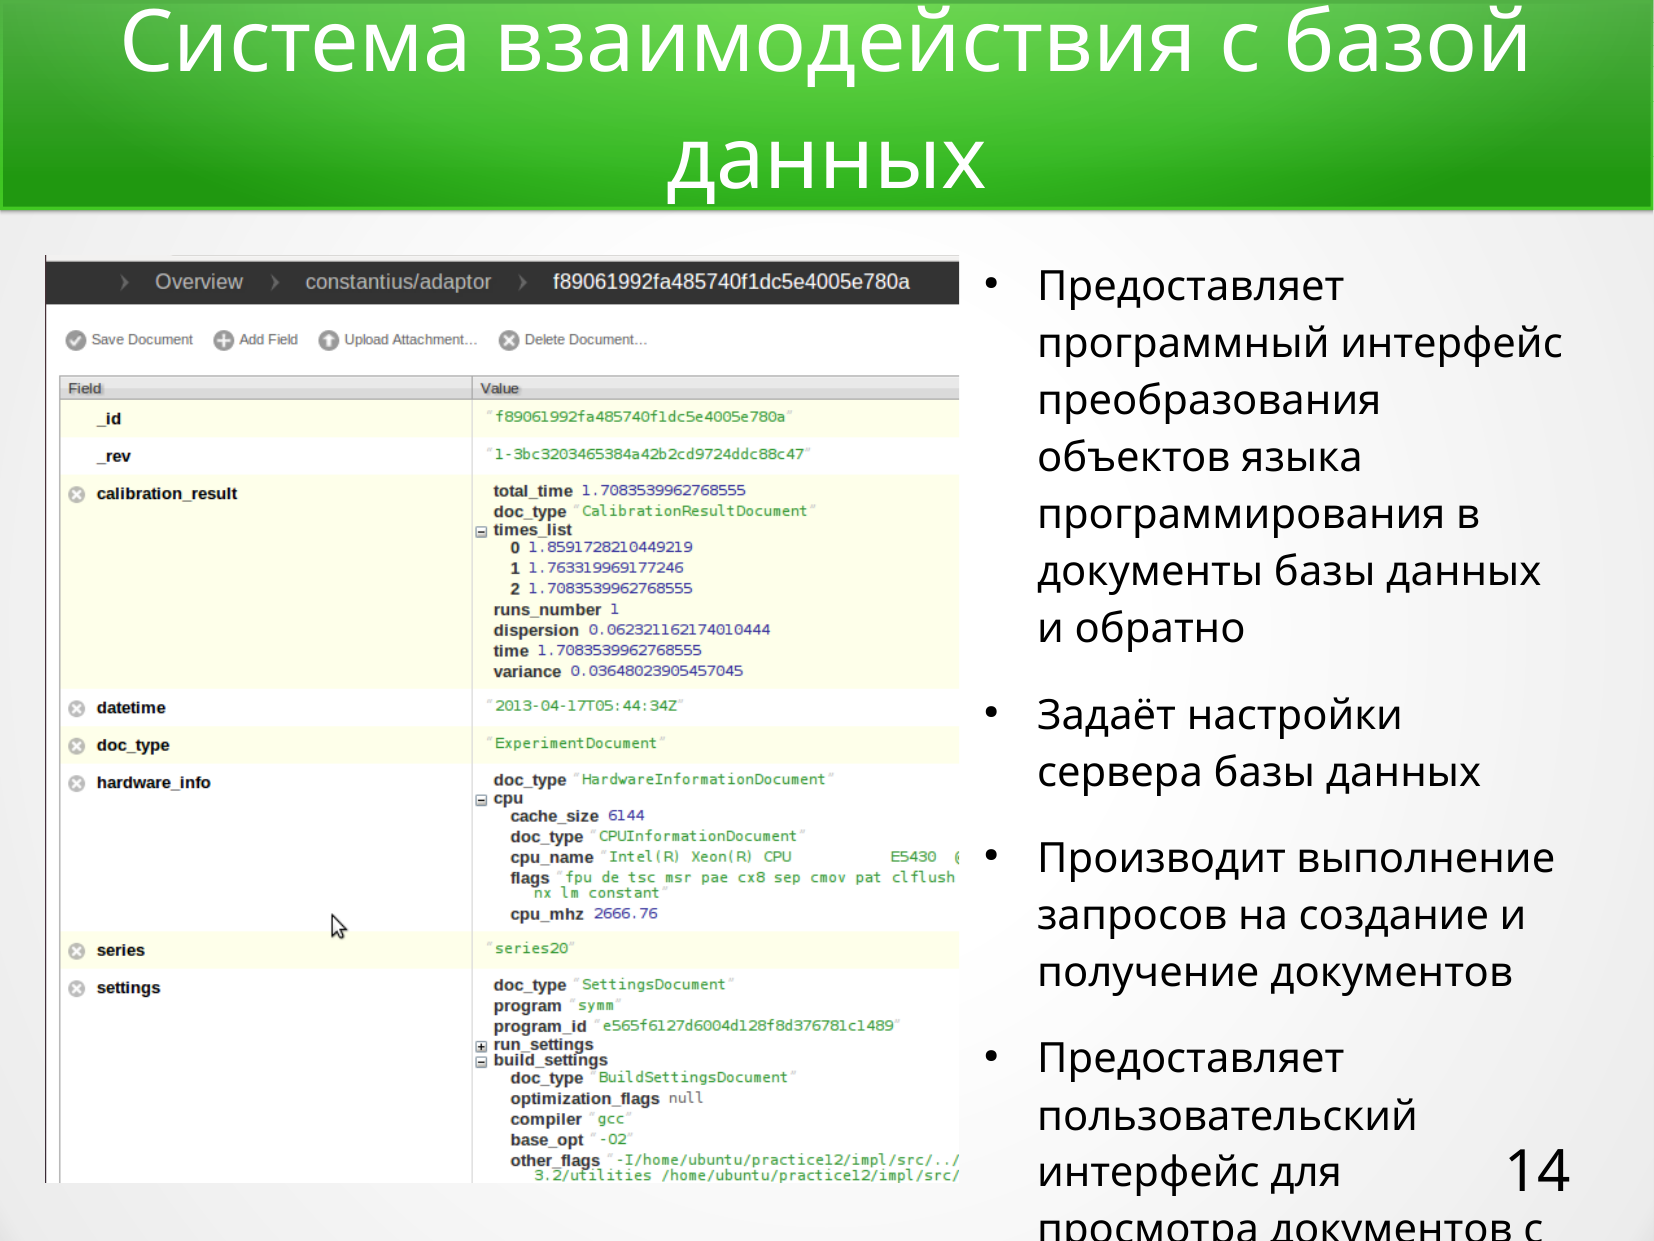

# Система взаимодействия с базой данных
Предоставляет программный интерфейс преобразования объектов языка программирования в документы базы данных и обратно
Задаёт настройки сервера базы данных
Производит выполнение запросов на создание и получение документов
Предоставляет пользовательский интерфейс для просмотра документов с данными экспериментов
14